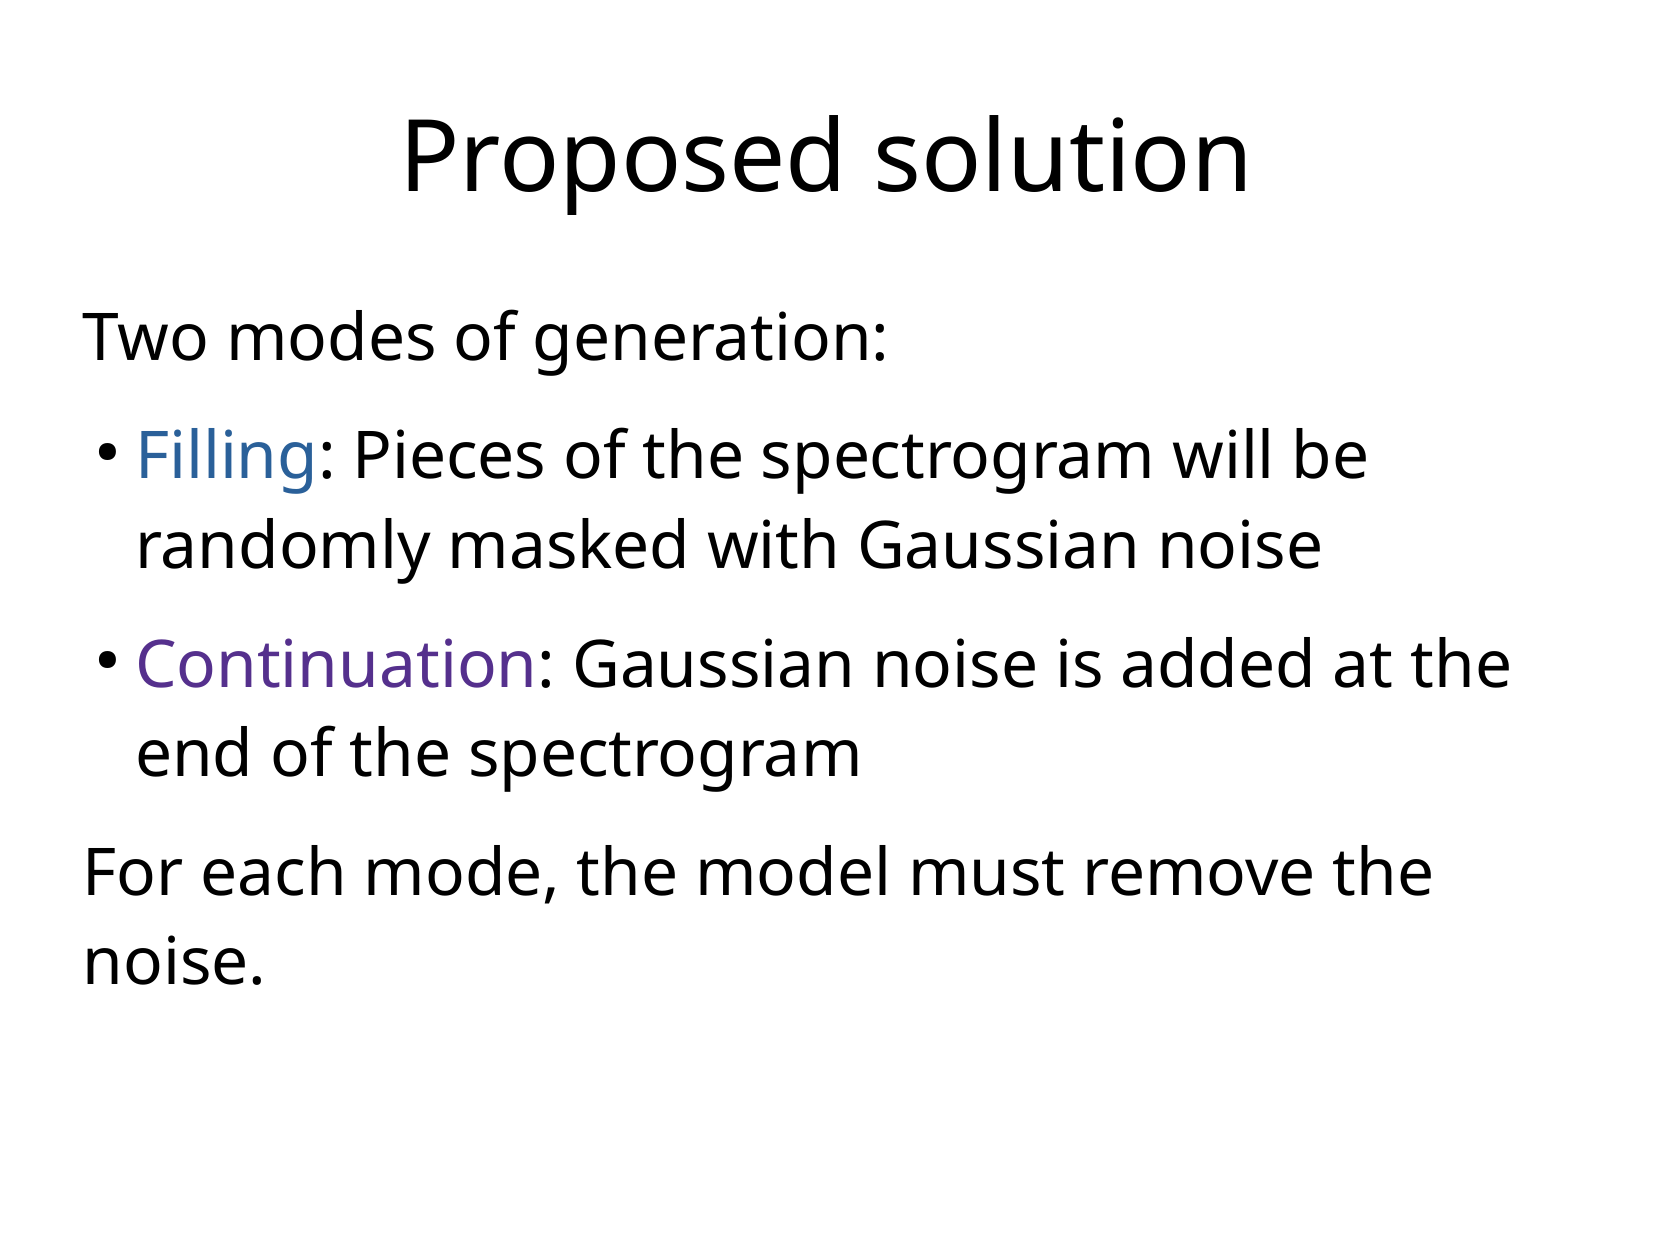

# Proposed solution
Two modes of generation:
Filling: Pieces of the spectrogram will be randomly masked with Gaussian noise
Continuation: Gaussian noise is added at the end of the spectrogram
For each mode, the model must remove the noise.